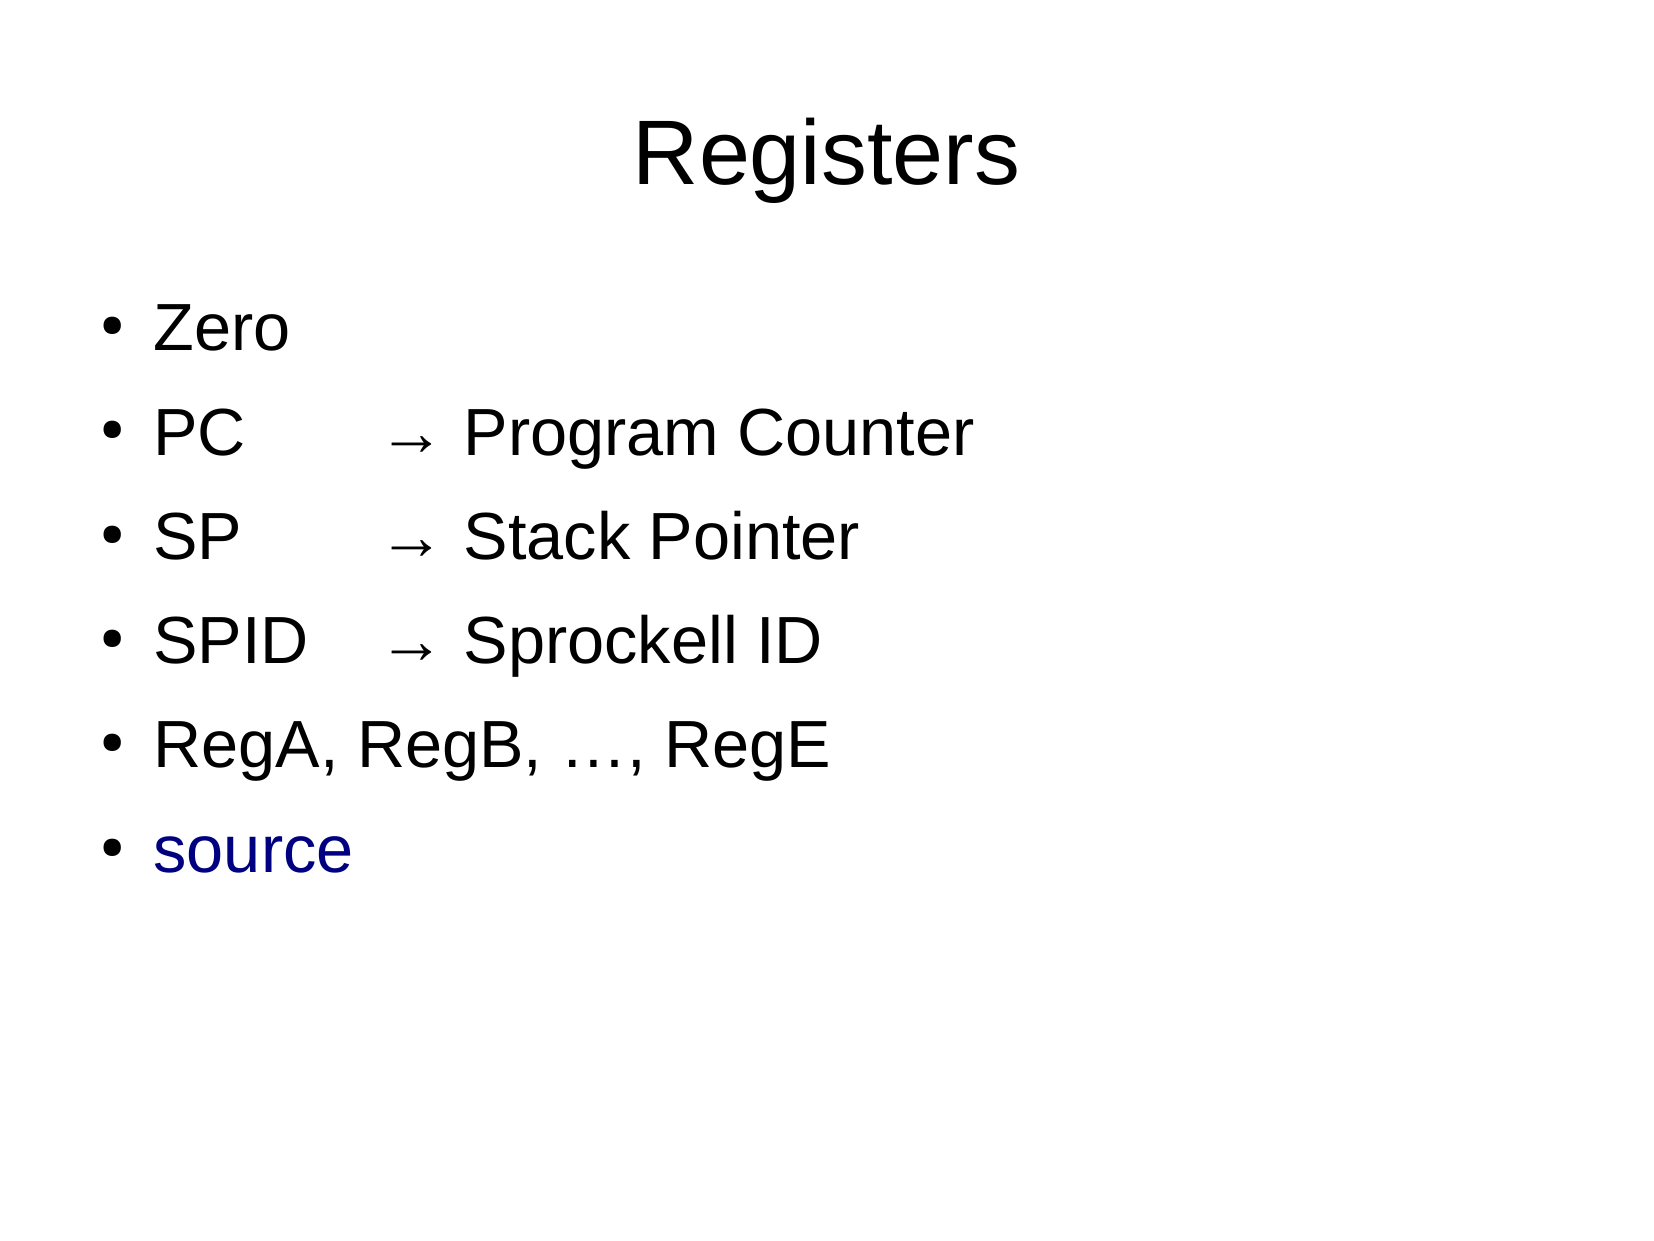

# Registers
Zero
PC		→ Program Counter
SP		→ Stack Pointer
SPID	→ Sprockell ID
RegA, RegB, …, RegE
source